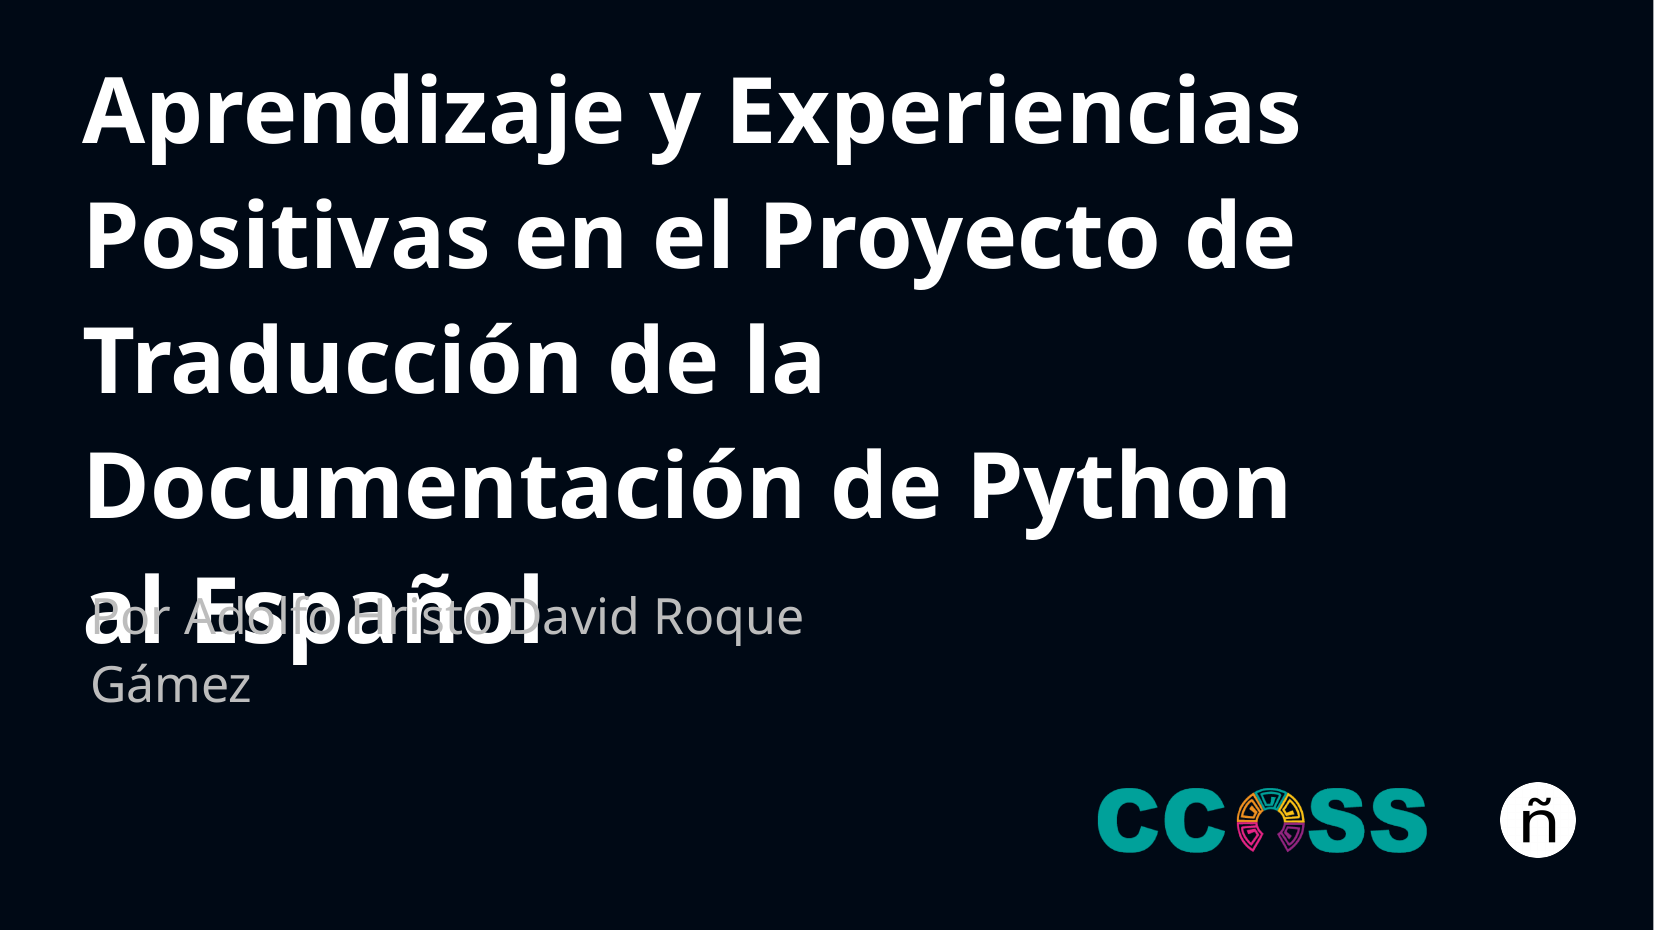

# Aprendizaje y Experiencias Positivas en el Proyecto de Traducción de la Documentación de Python al Español
Por Adolfo Hristo David Roque Gámez